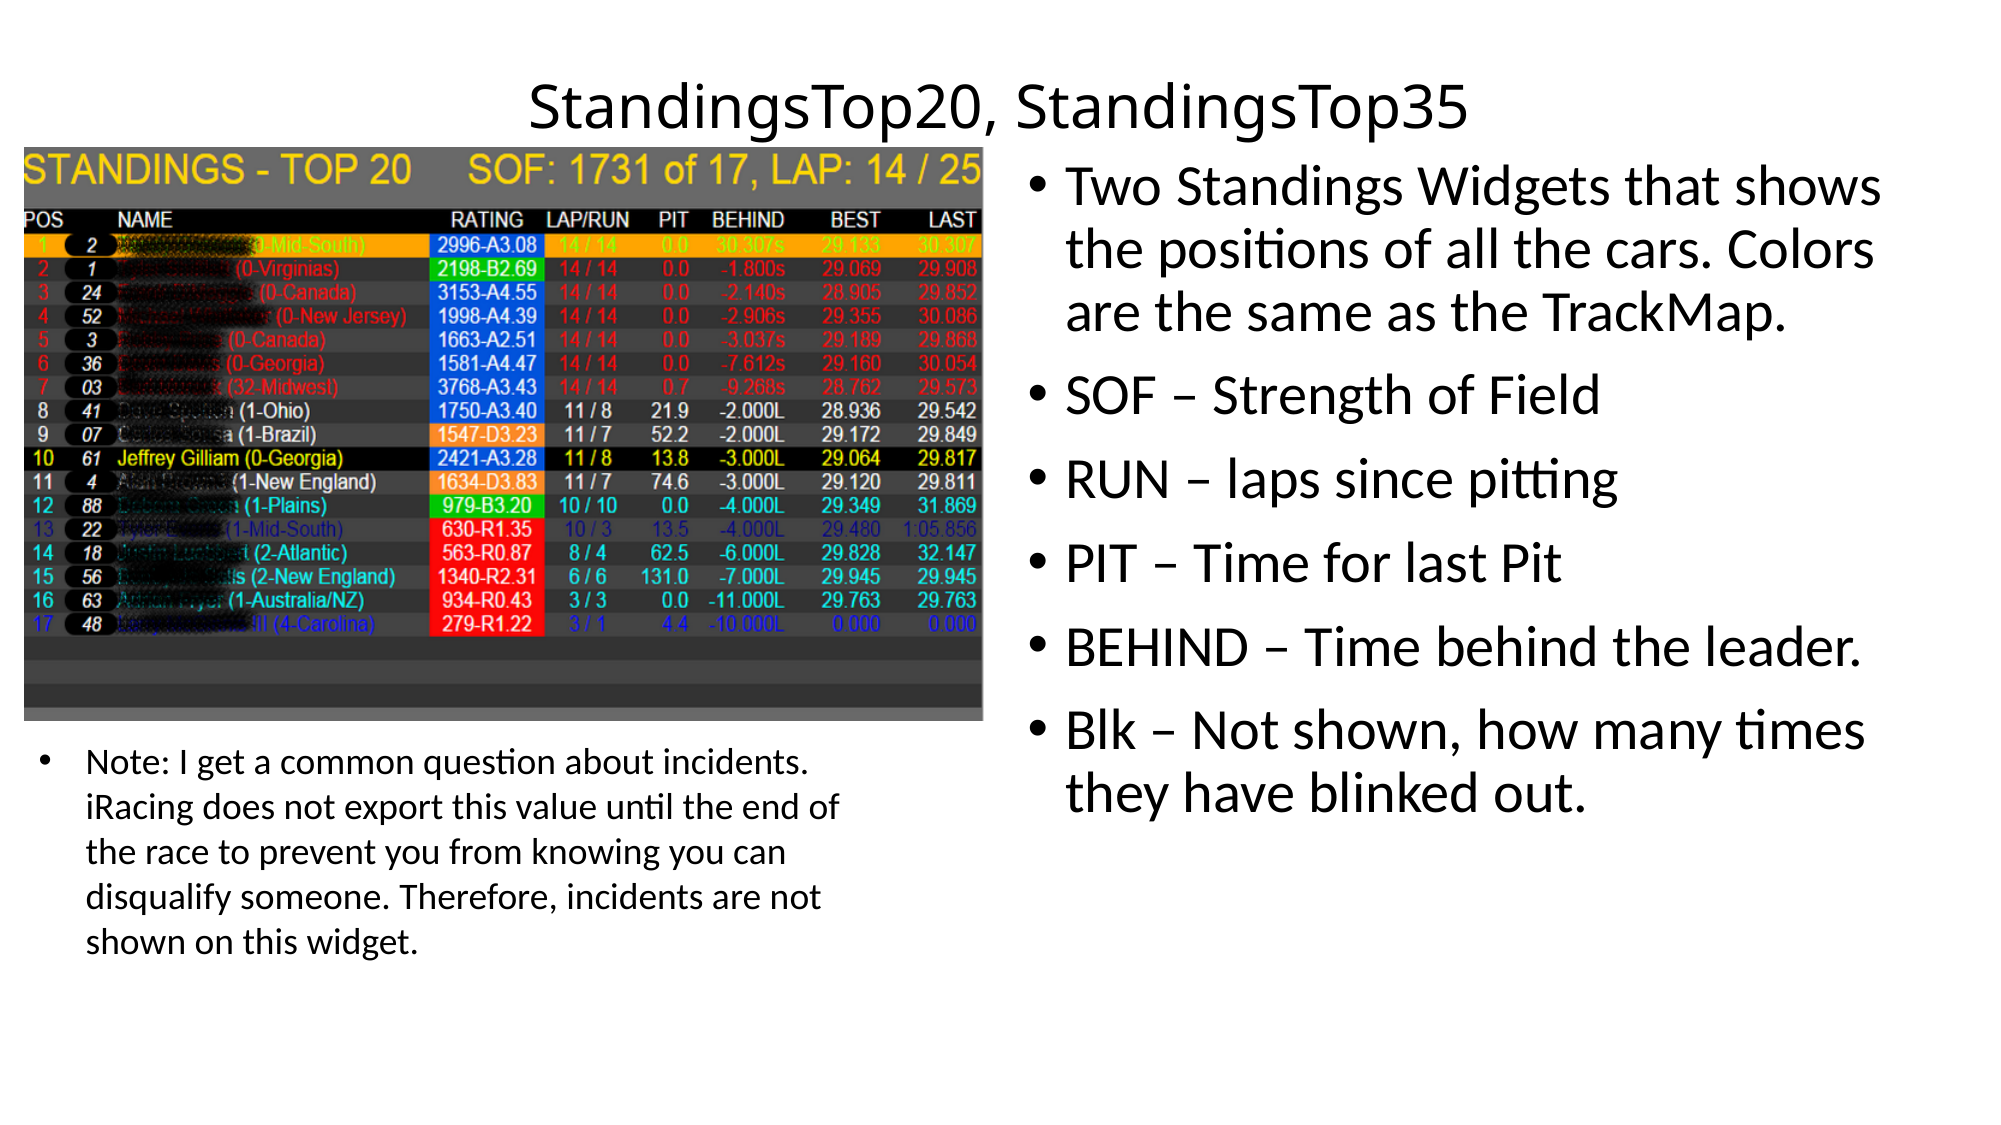

# StandingsTop20, StandingsTop35
Two Standings Widgets that shows the positions of all the cars. Colors are the same as the TrackMap.
SOF – Strength of Field
RUN – laps since pitting
PIT – Time for last Pit
BEHIND – Time behind the leader.
Blk – Not shown, how many times they have blinked out.
Note: I get a common question about incidents. iRacing does not export this value until the end of the race to prevent you from knowing you can disqualify someone. Therefore, incidents are not shown on this widget.